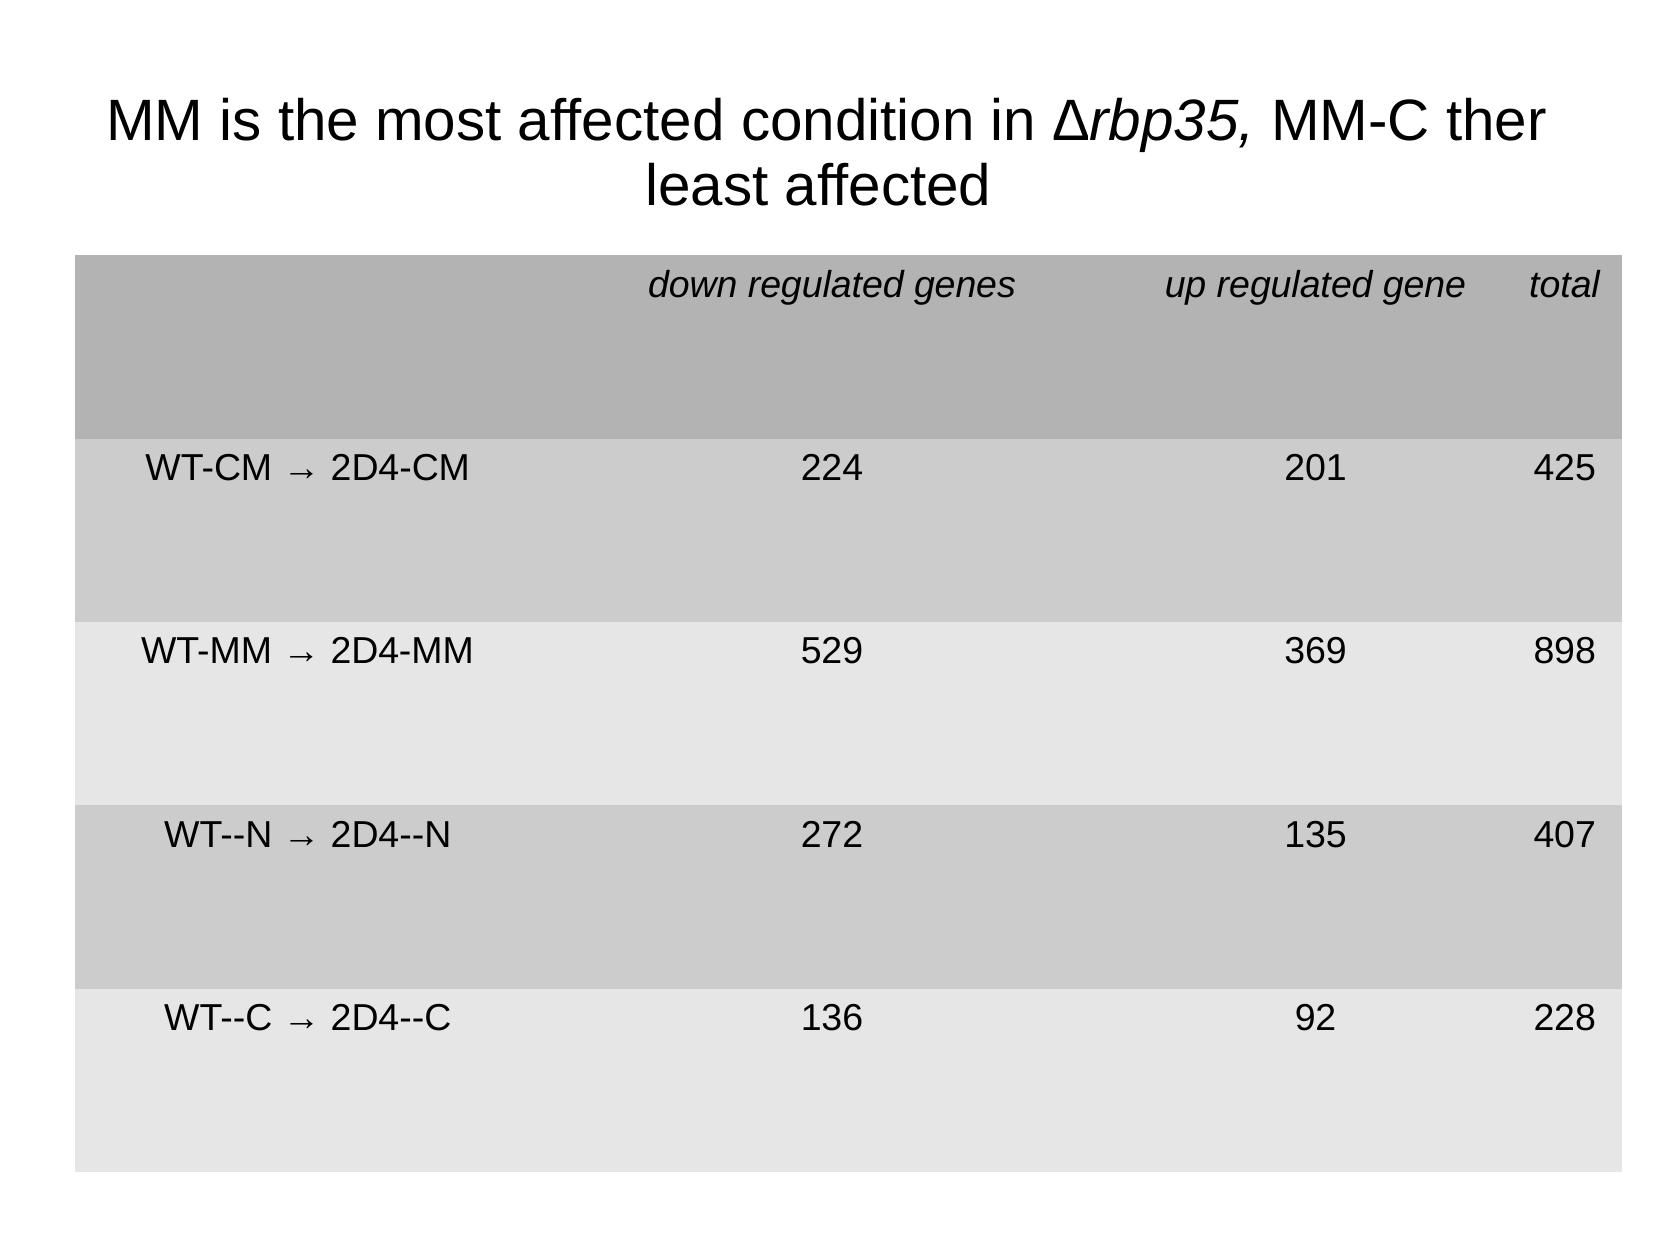

# MM is the most affected condition in ∆rbp35, MM-C ther least affected
| | down regulated genes | up regulated gene | total |
| --- | --- | --- | --- |
| WT-CM → 2D4-CM | 224 | 201 | 425 |
| WT-MM → 2D4-MM | 529 | 369 | 898 |
| WT--N → 2D4--N | 272 | 135 | 407 |
| WT--C → 2D4--C | 136 | 92 | 228 |